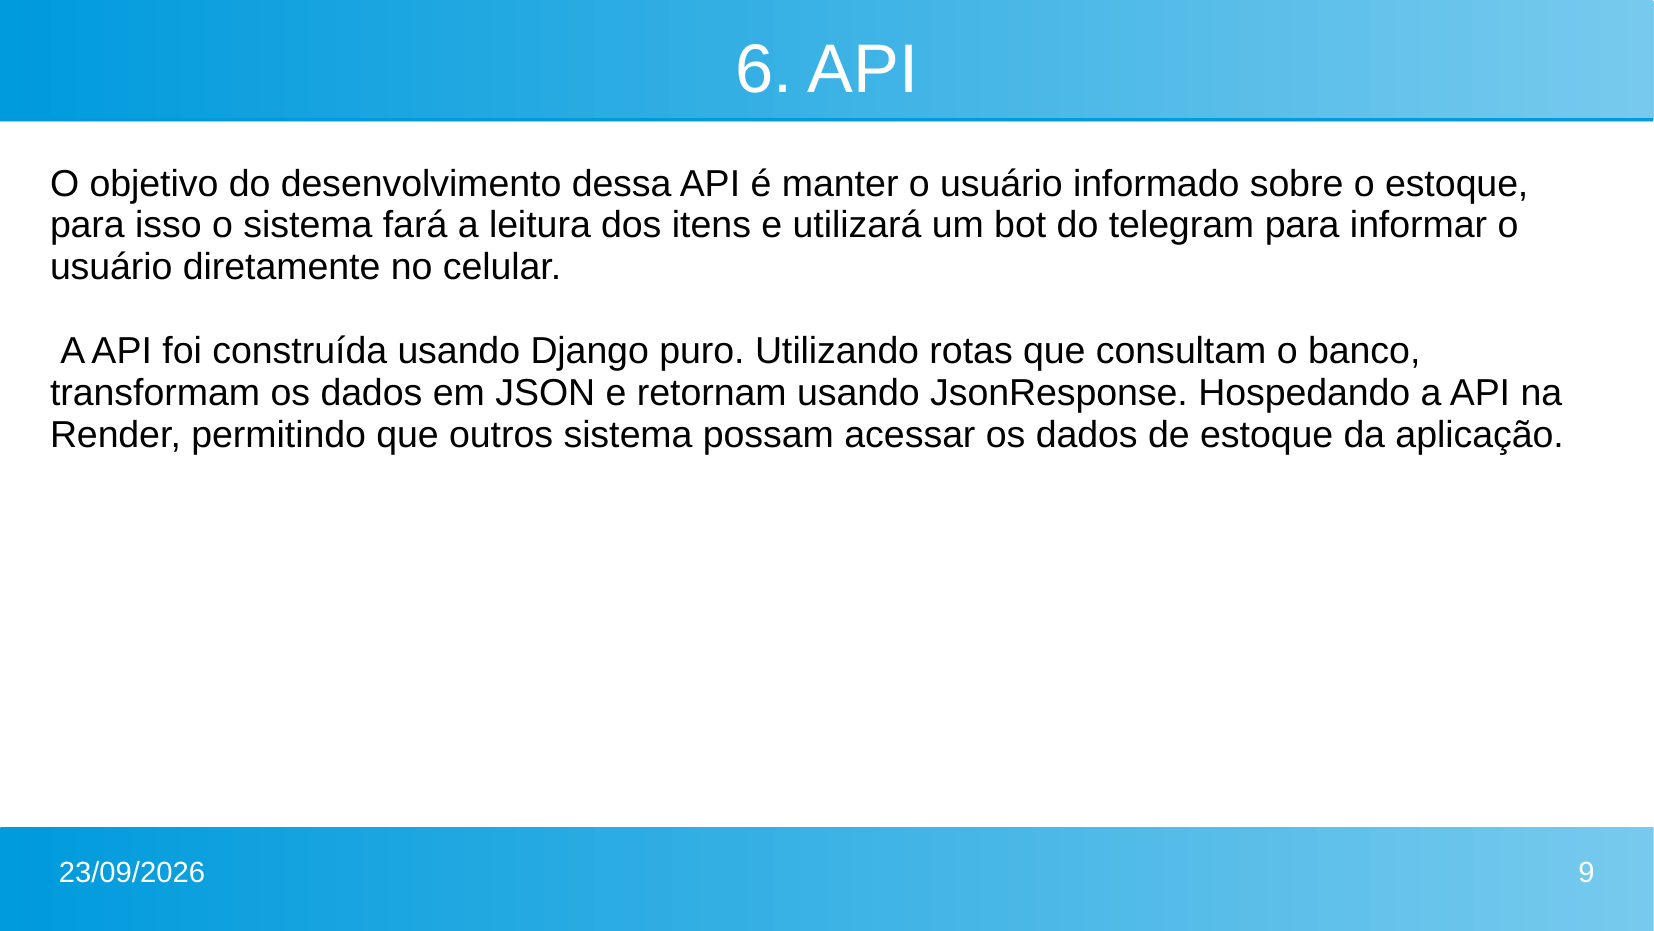

# 6. API
O objetivo do desenvolvimento dessa API é manter o usuário informado sobre o estoque, para isso o sistema fará a leitura dos itens e utilizará um bot do telegram para informar o usuário diretamente no celular.
 A API foi construída usando Django puro. Utilizando rotas que consultam o banco,
transformam os dados em JSON e retornam usando JsonResponse. Hospedando a API na Render, permitindo que outros sistema possam acessar os dados de estoque da aplicação.
9